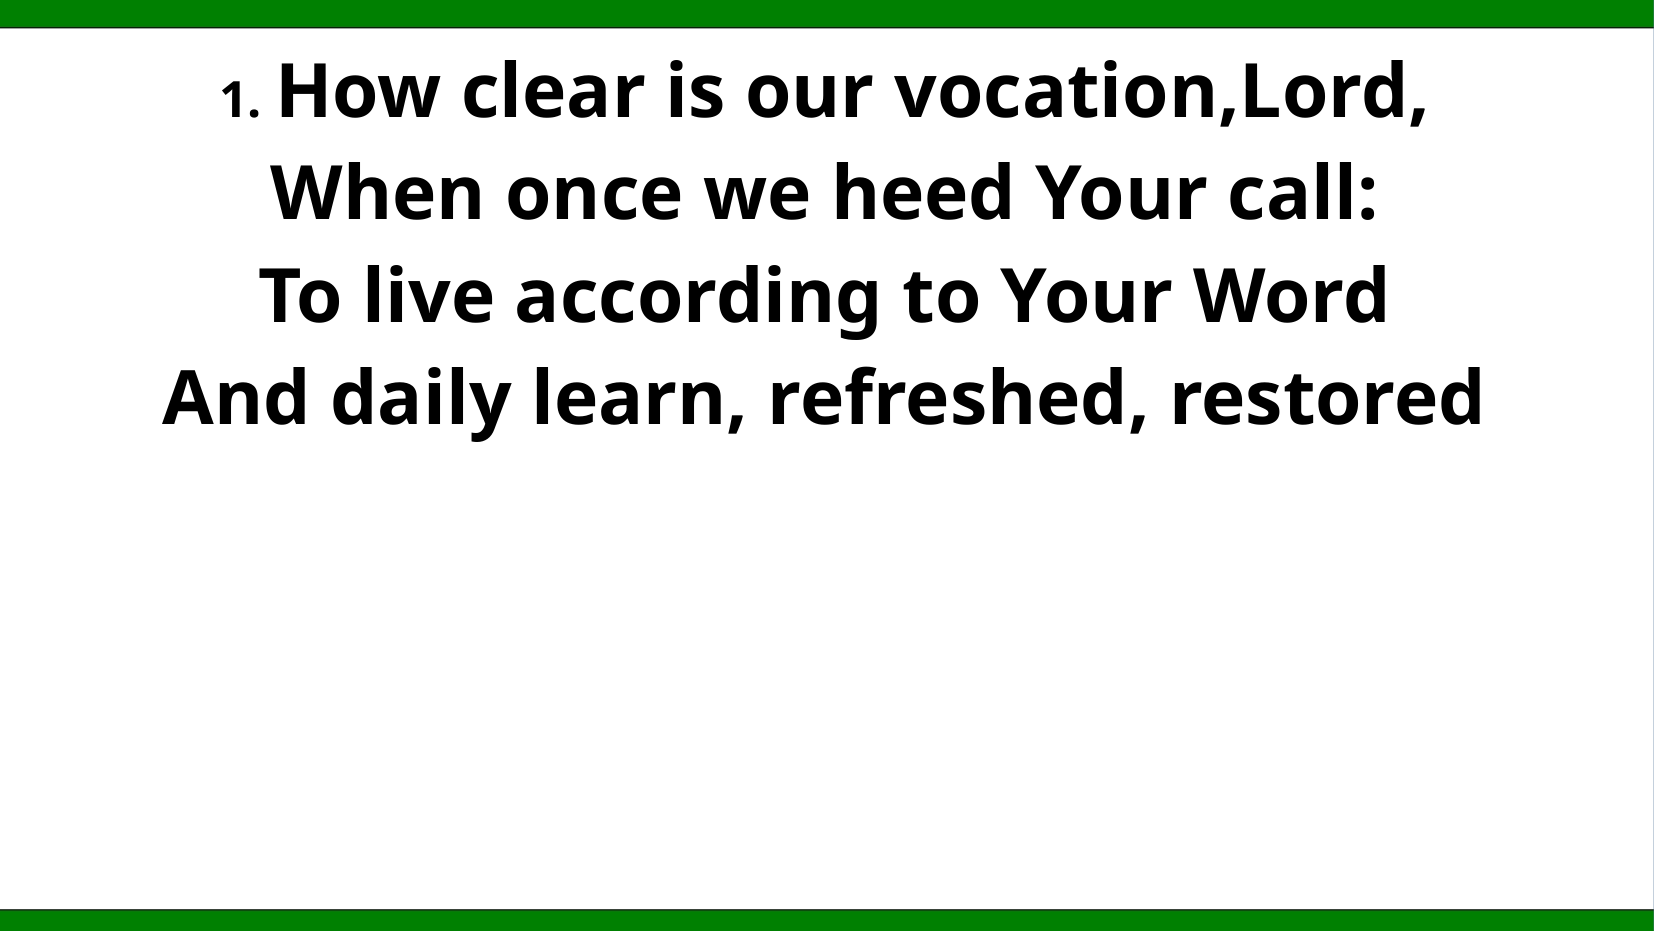

1. How clear is our vocation,Lord,
When once we heed Your call:
To live according to Your Word
And daily learn, refreshed, restored